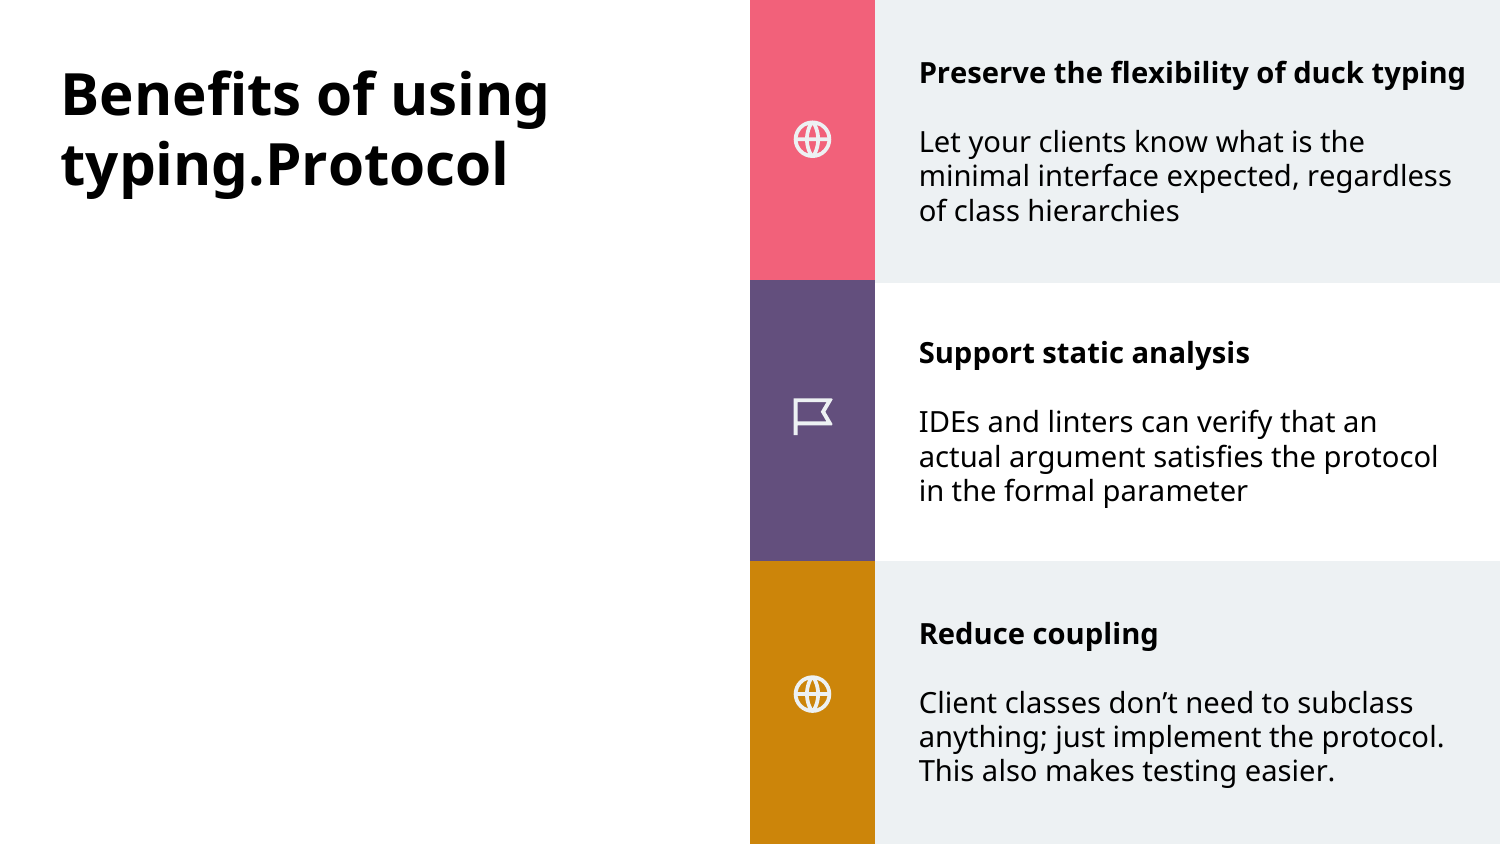

Preserve the flexibility of duck typing
Benefits of using
Let your clients know what is the
typing.Protocol
minimal interface expected, regardless
of class hierarchies
Support static analysis
IDEs and linters can verify that an
actual argument satisfies the protocol
in the formal parameter
Reduce coupling
Client classes don’t need to subclass
anything; just implement the protocol.
This also makes testing easier.
28